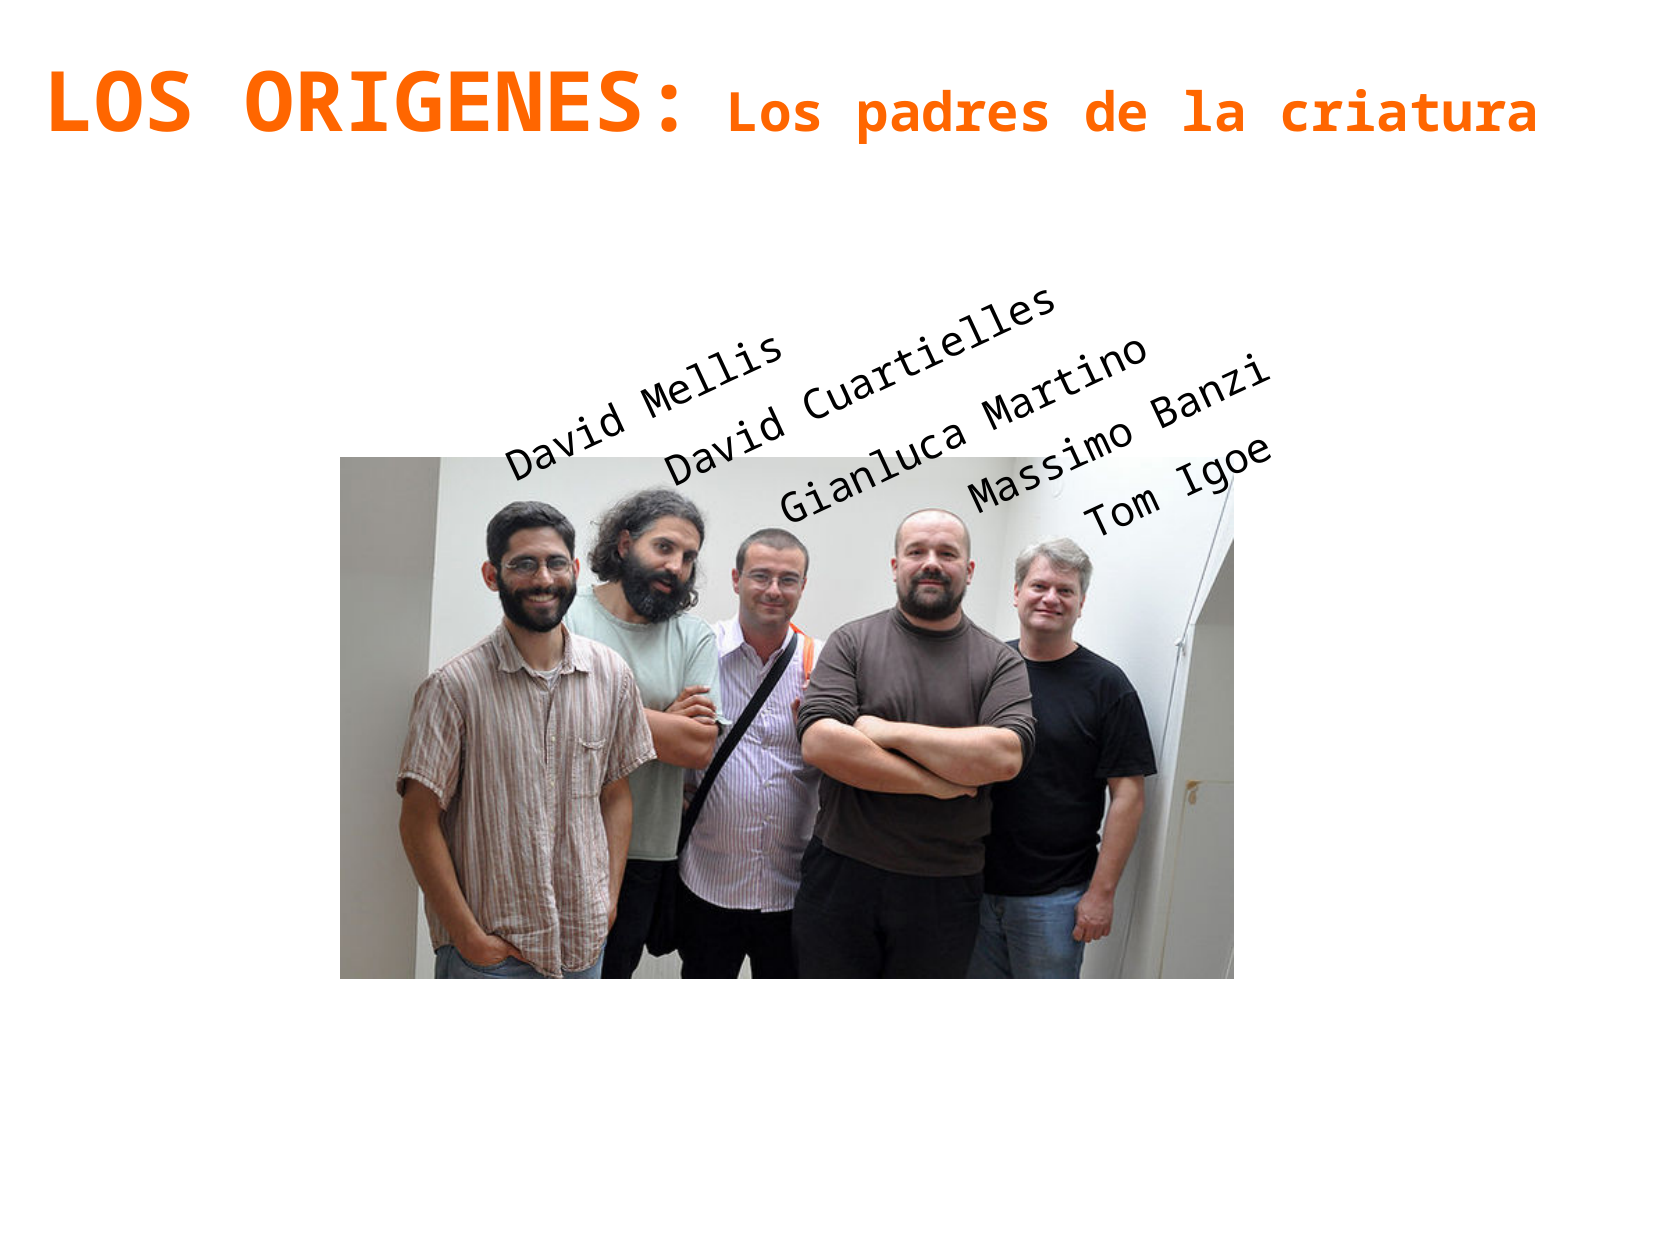

LOS ORIGENES: Los padres de la criatura
David Cuartielles
David Mellis
Gianluca Martino
Massimo Banzi
Tom Igoe